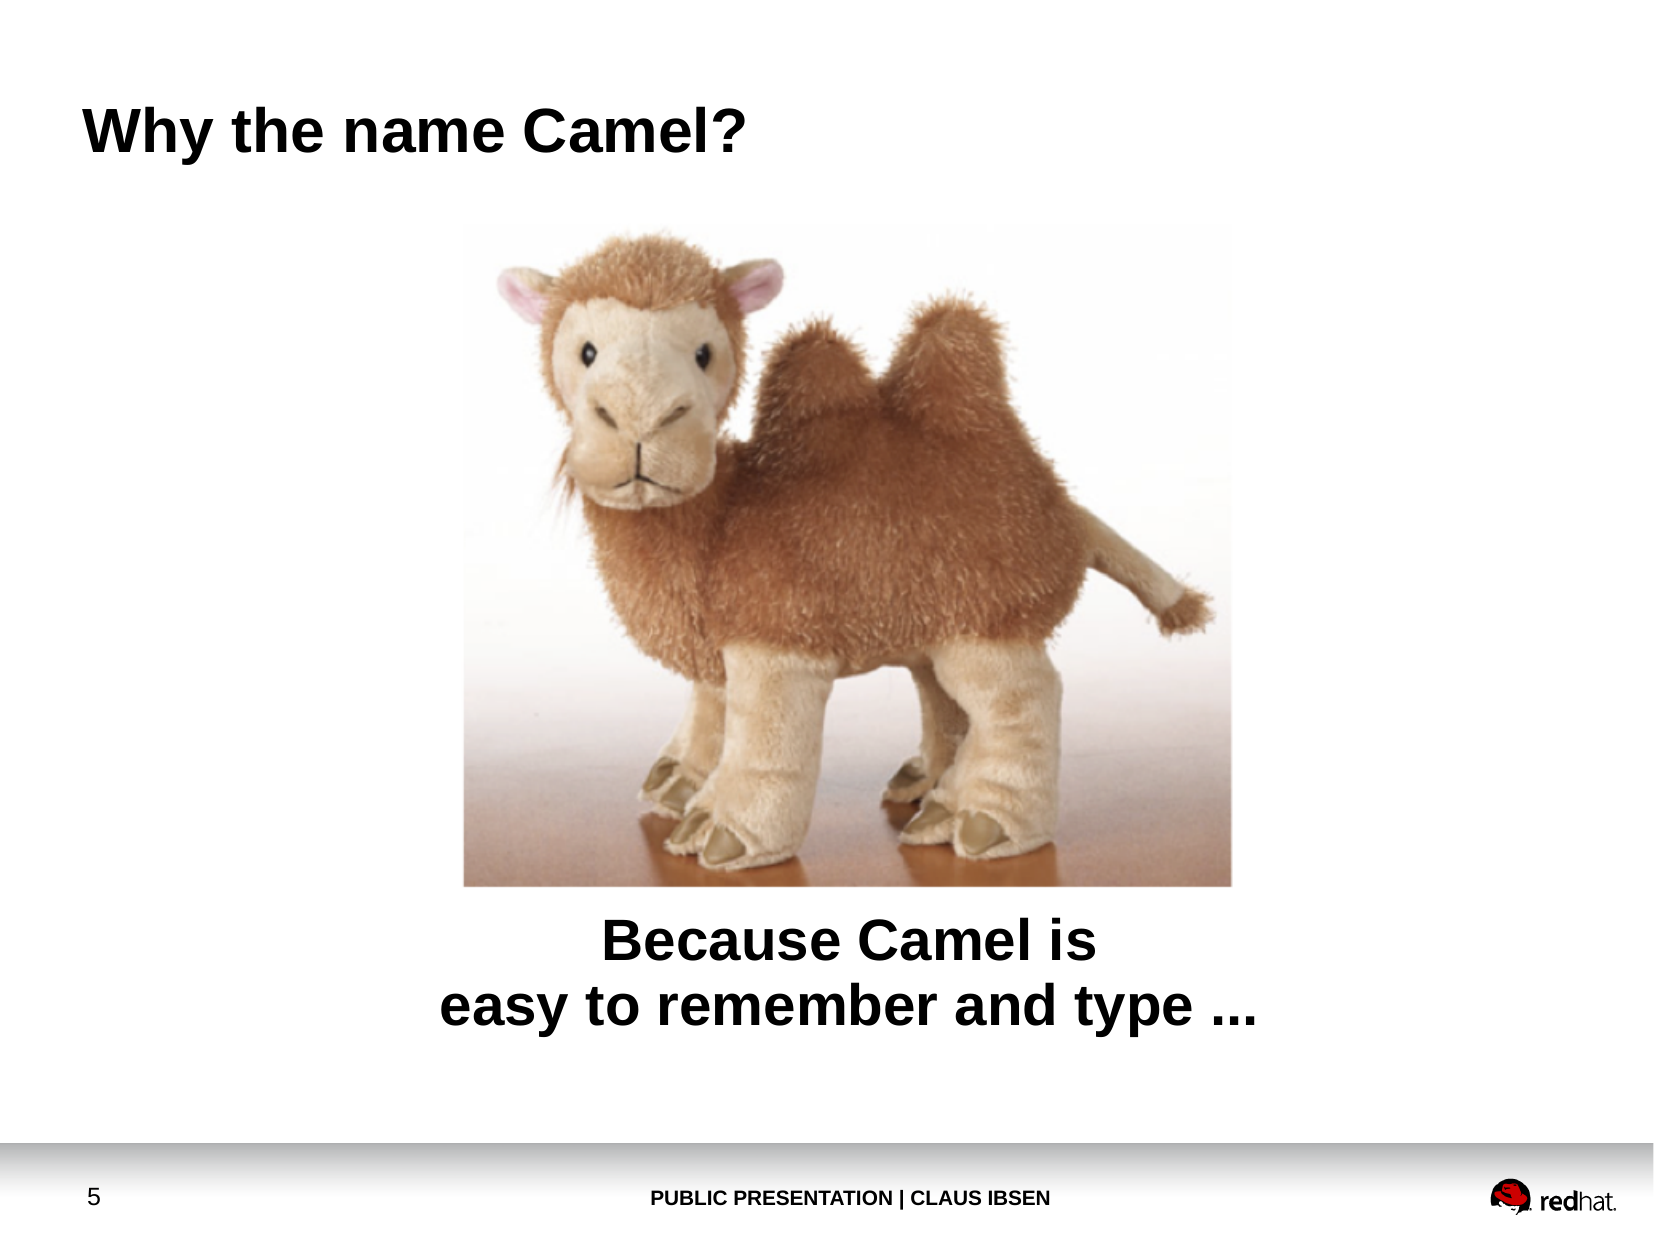

# Why the name Camel?
Because Camel is
easy to remember and type ...